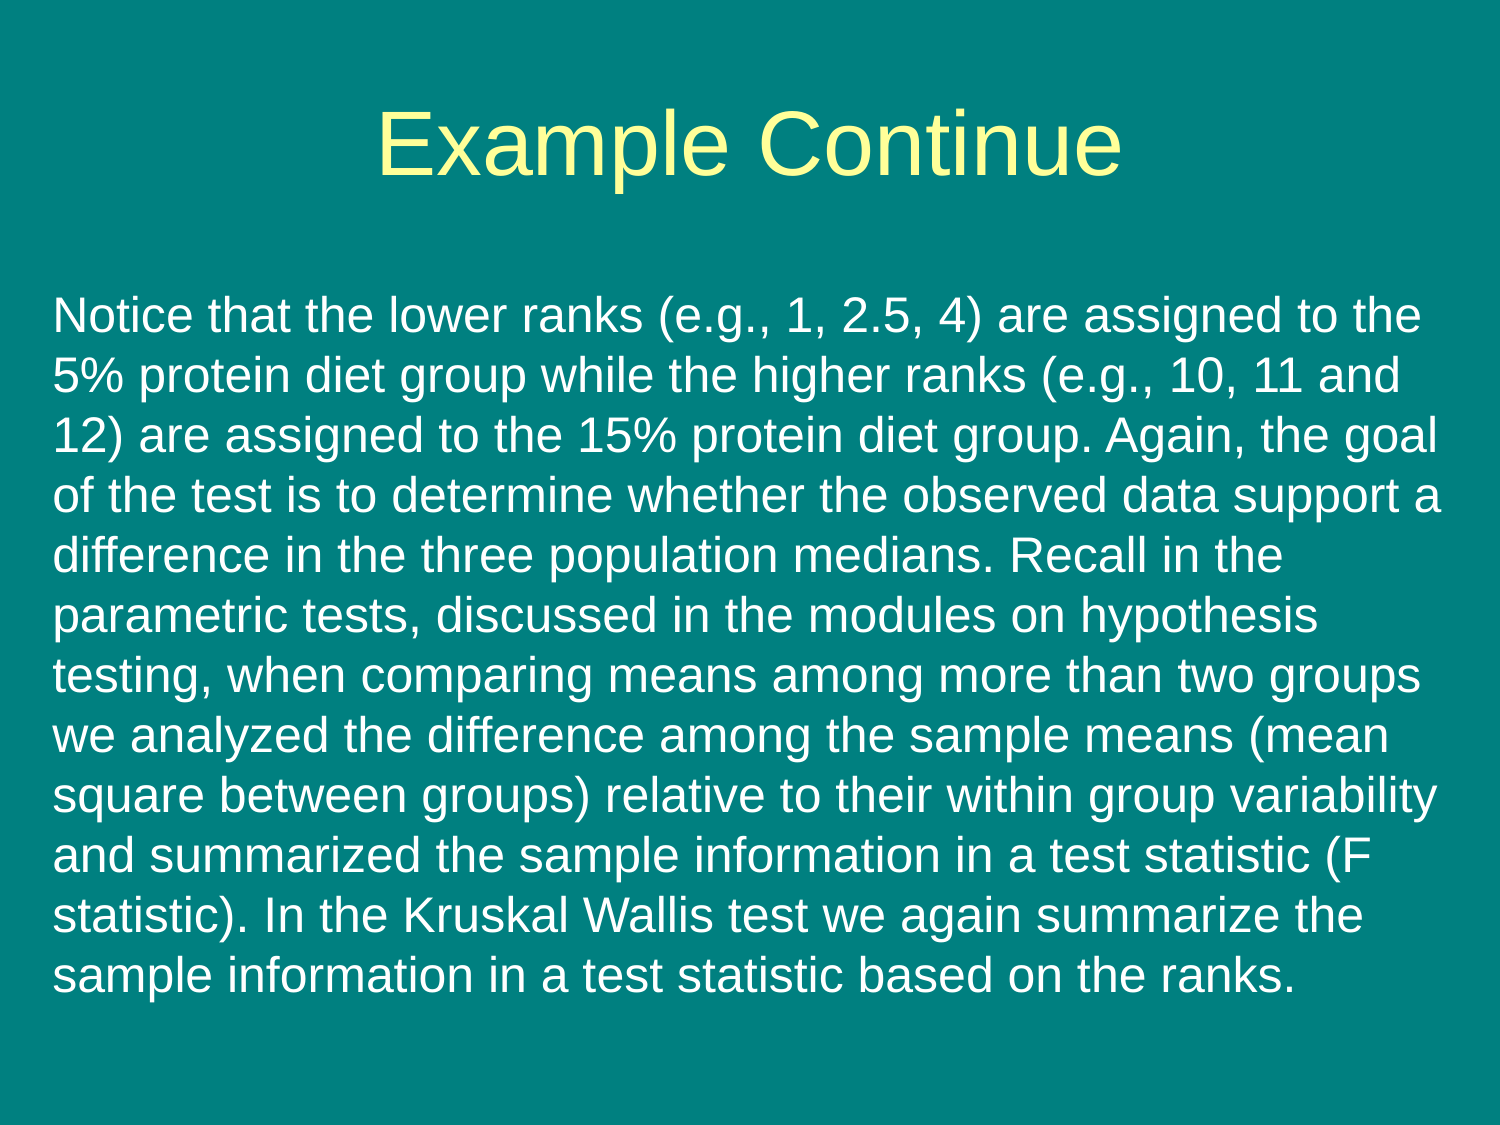

# Example Continue
Notice that the lower ranks (e.g., 1, 2.5, 4) are assigned to the 5% protein diet group while the higher ranks (e.g., 10, 11 and 12) are assigned to the 15% protein diet group. Again, the goal of the test is to determine whether the observed data support a difference in the three population medians. Recall in the parametric tests, discussed in the modules on hypothesis testing, when comparing means among more than two groups we analyzed the difference among the sample means (mean square between groups) relative to their within group variability and summarized the sample information in a test statistic (F statistic). In the Kruskal Wallis test we again summarize the sample information in a test statistic based on the ranks.